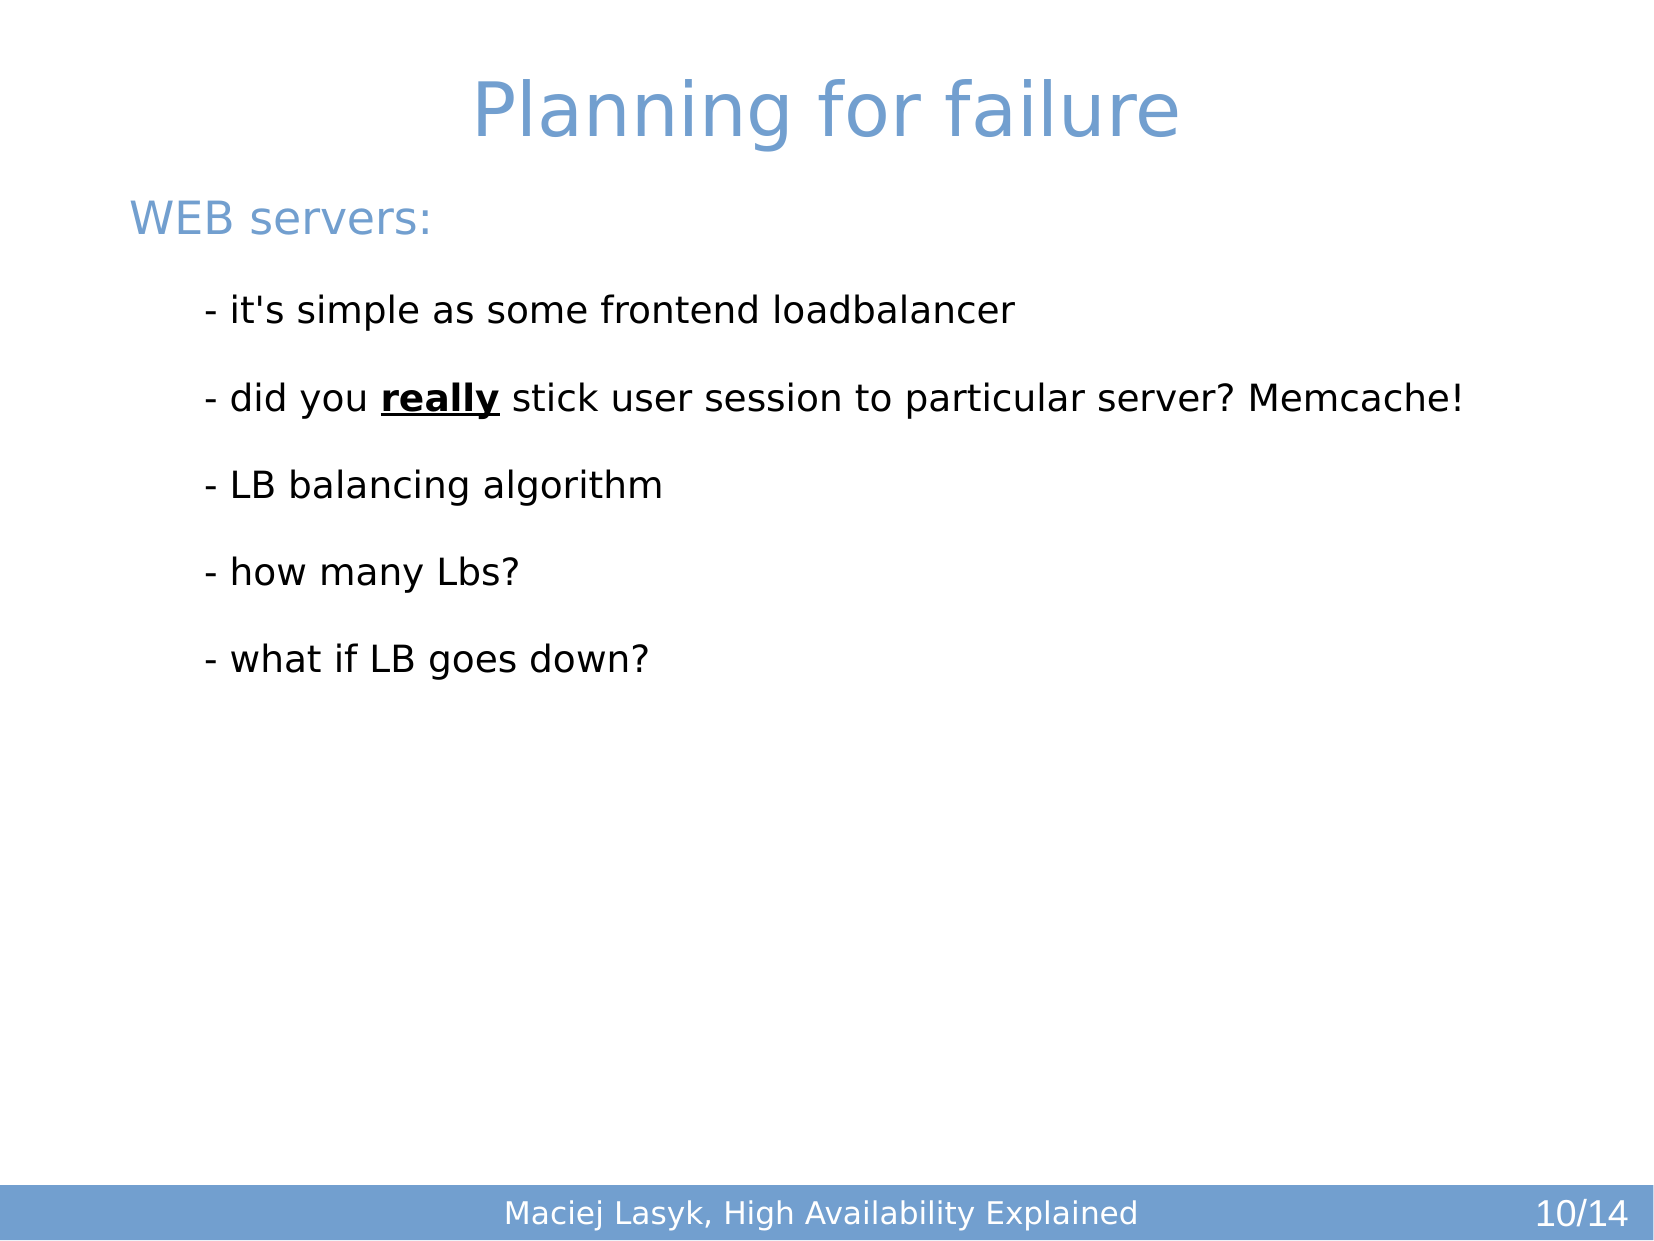

Planning for failure
WEB servers:
	- it's simple as some frontend loadbalancer
	- did you really stick user session to particular server? Memcache!
	- LB balancing algorithm
	- how many Lbs?
	- what if LB goes down?
 10/14
Maciej Lasyk, High Availability Explained